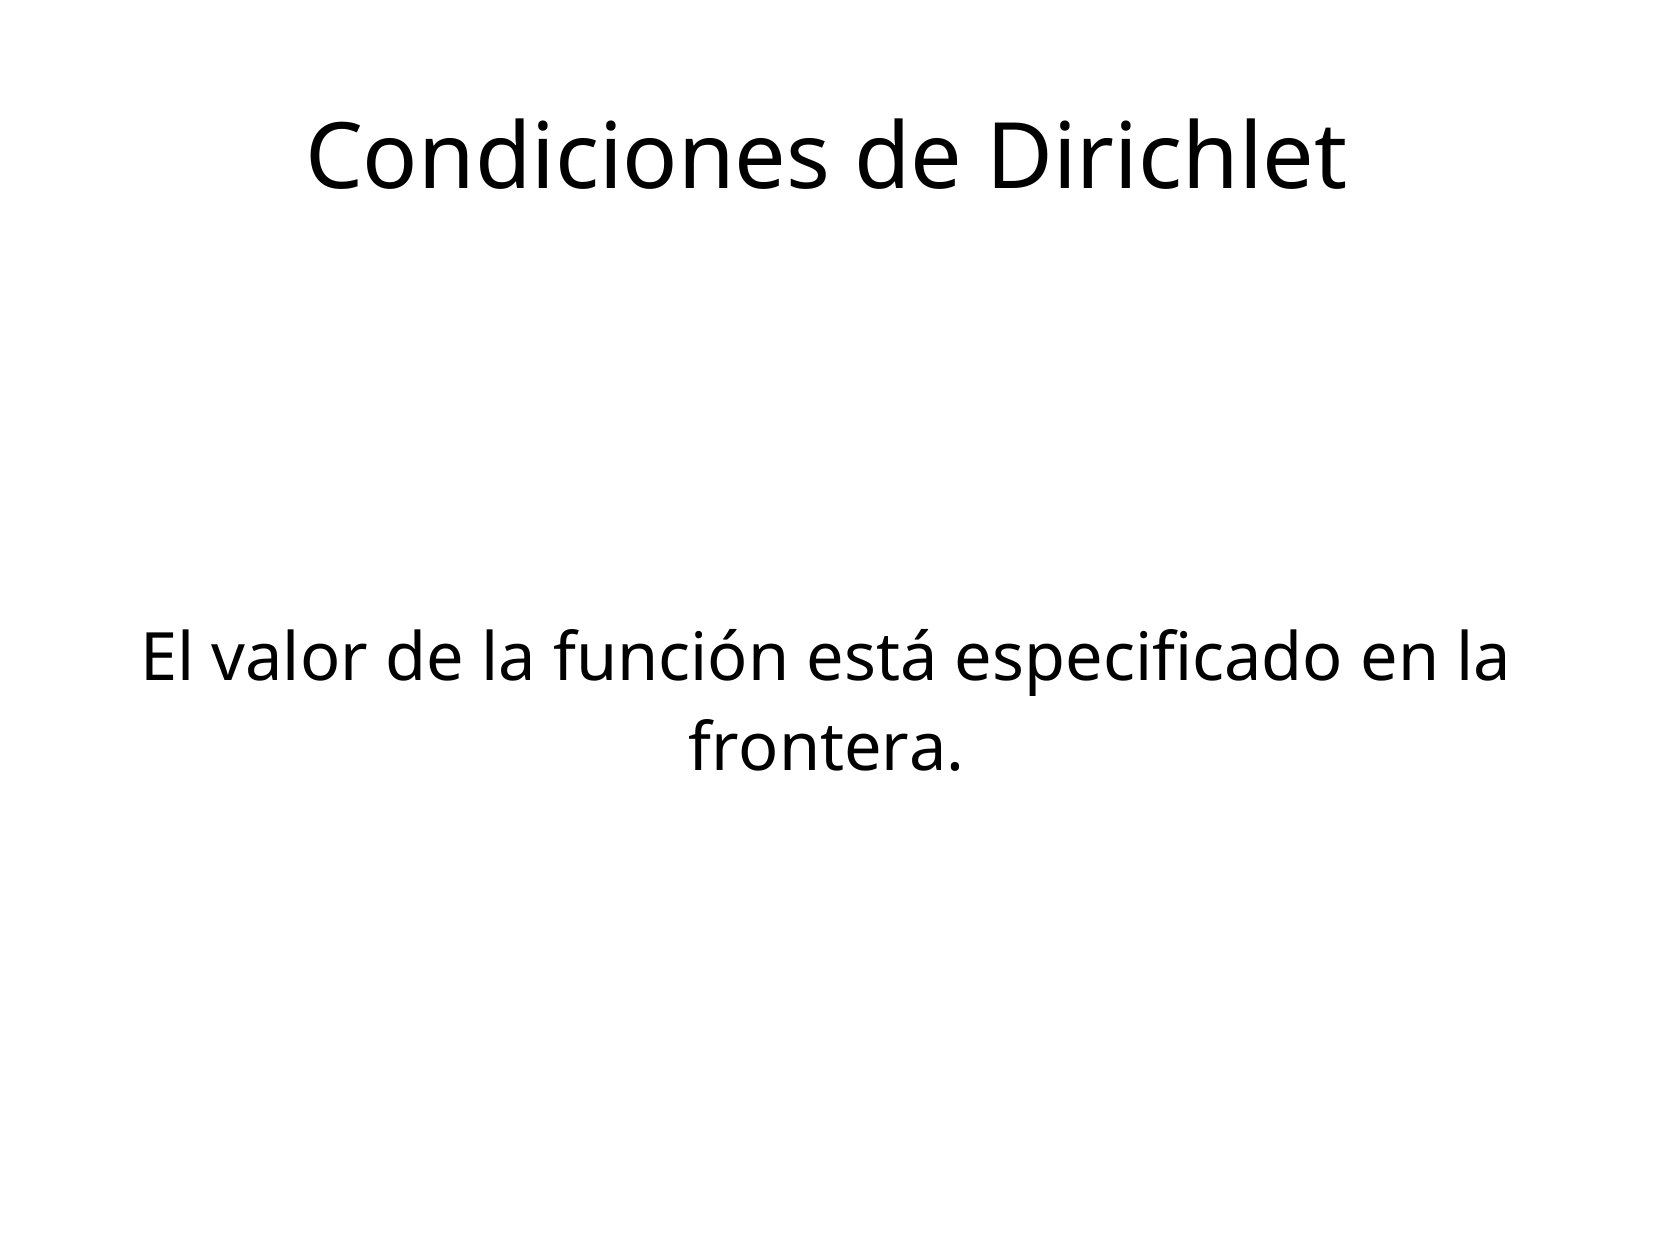

# Condiciones de Dirichlet
El valor de la función está especificado en la frontera.